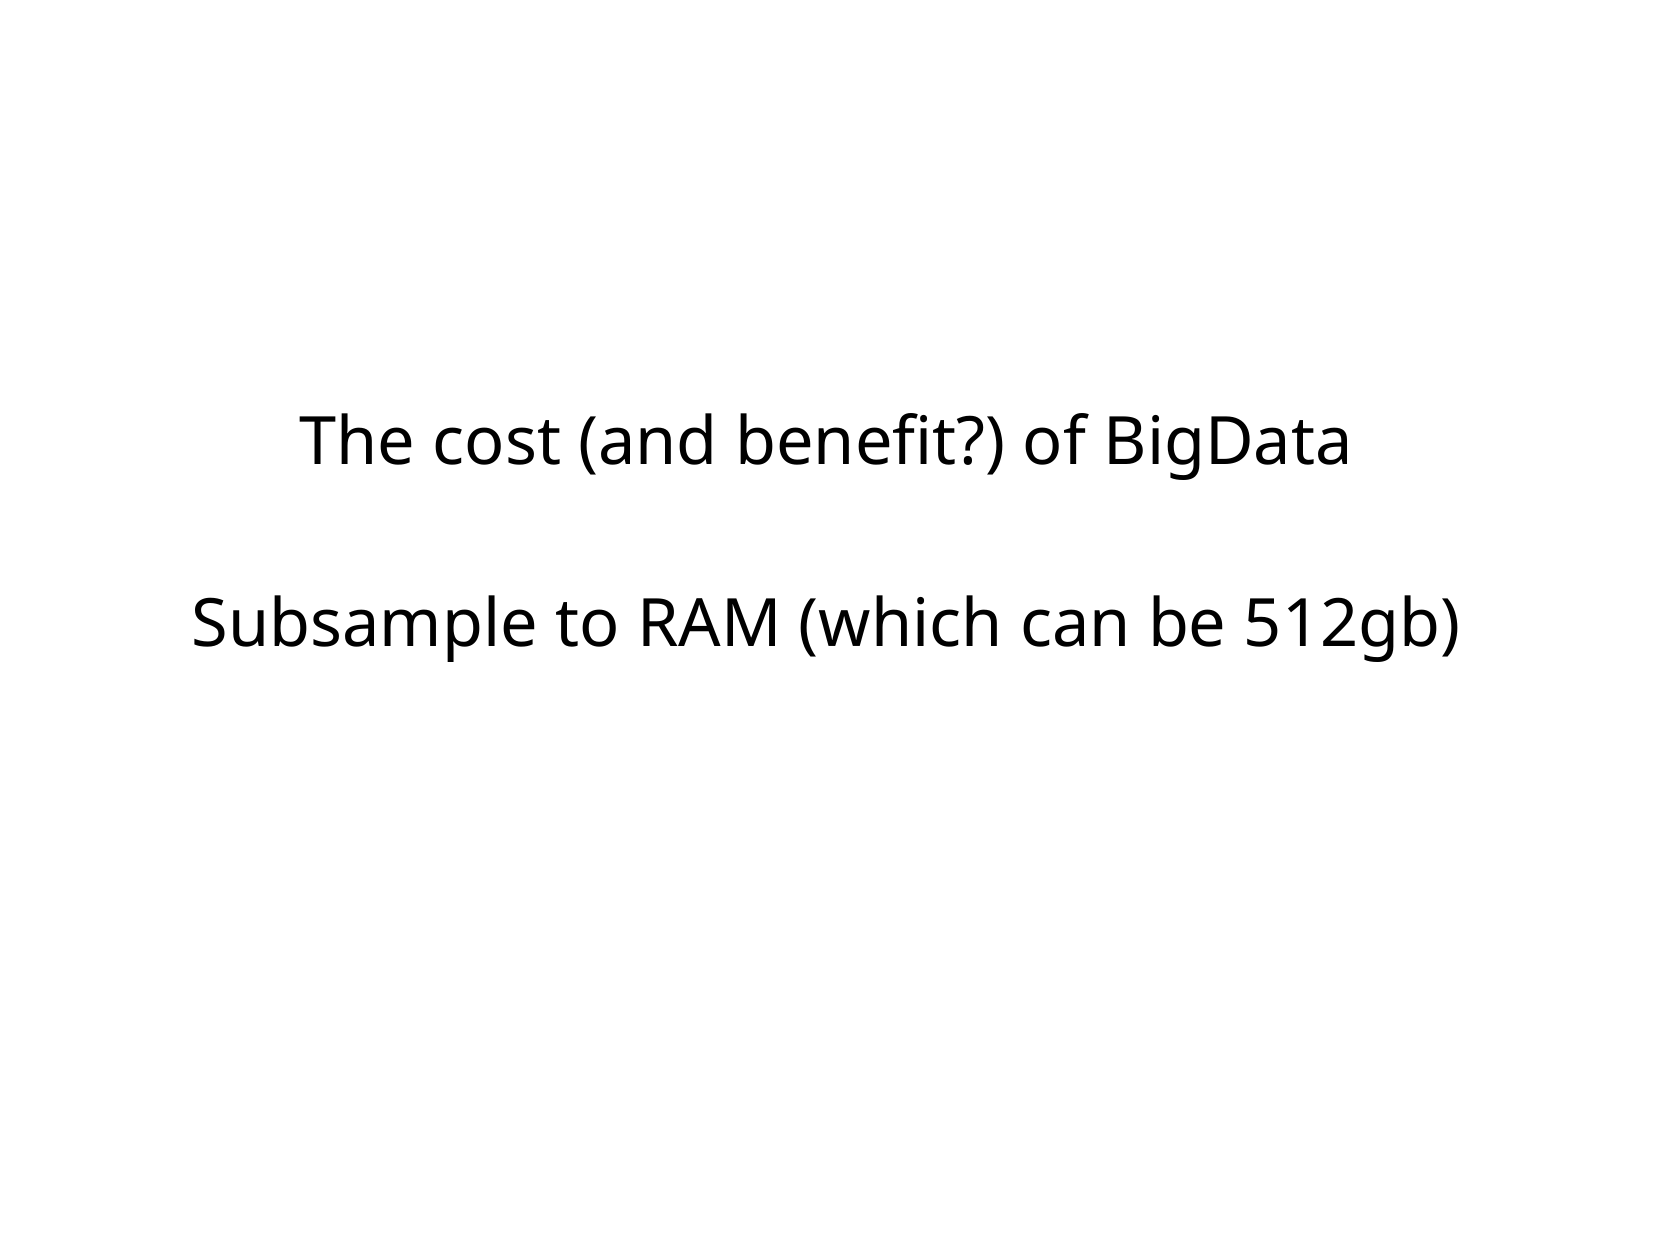

# The cost (and benefit?) of BigData
Subsample to RAM (which can be 512gb)